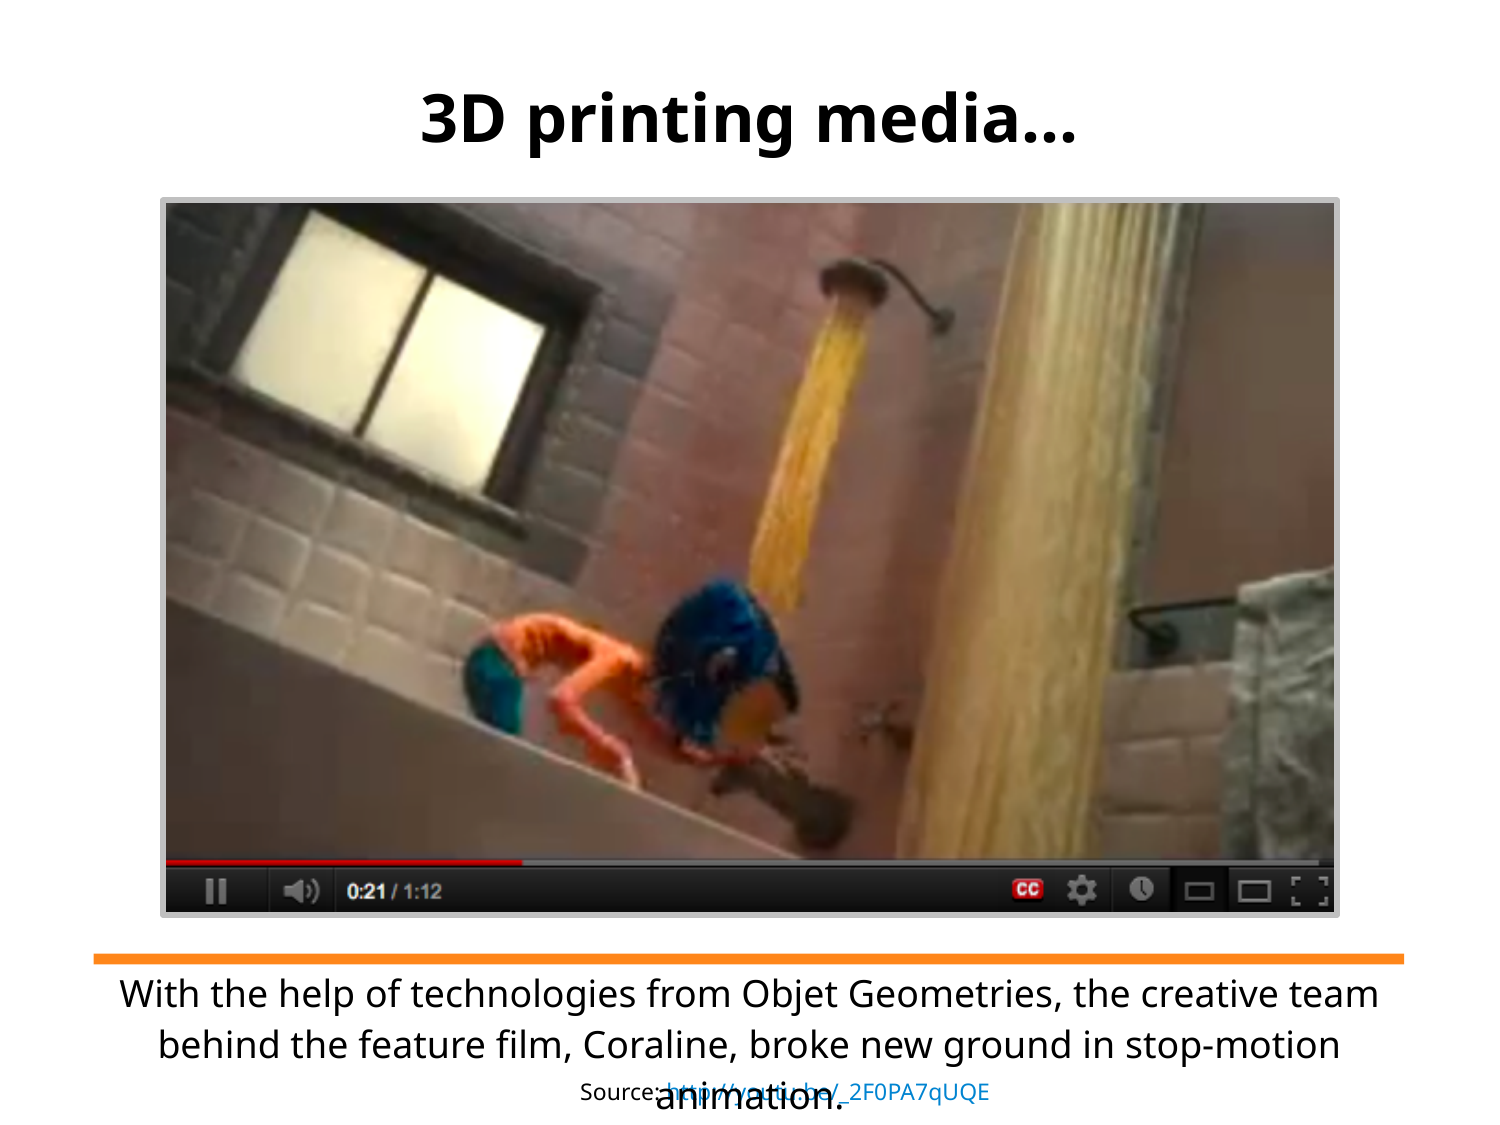

# 3D printing media...
With the help of technologies from Objet Geometries, the creative team behind the feature film, Coraline, broke new ground in stop-motion animation.
Source: http://youtu.be/_2F0PA7qUQE